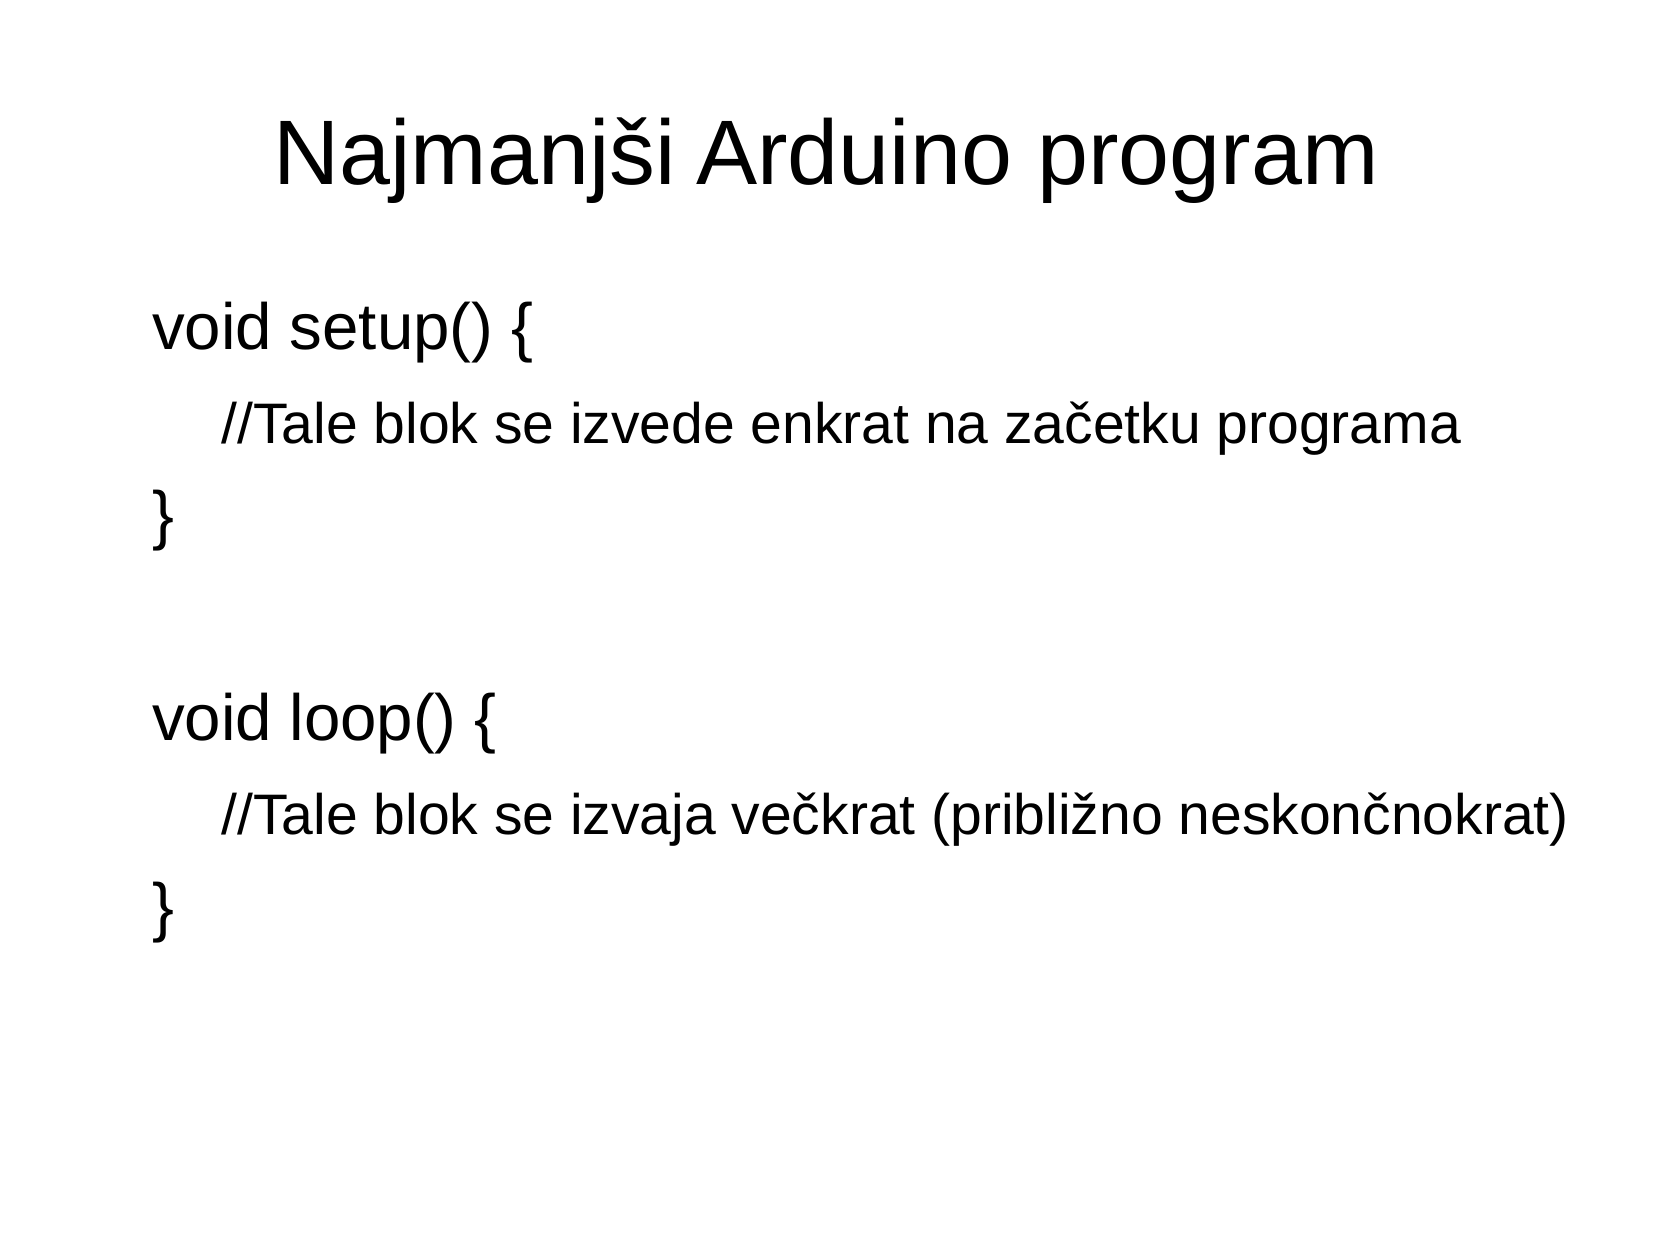

# Najmanjši Arduino program
void setup() {
//Tale blok se izvede enkrat na začetku programa
}
void loop() {
//Tale blok se izvaja večkrat (približno neskončnokrat)
}